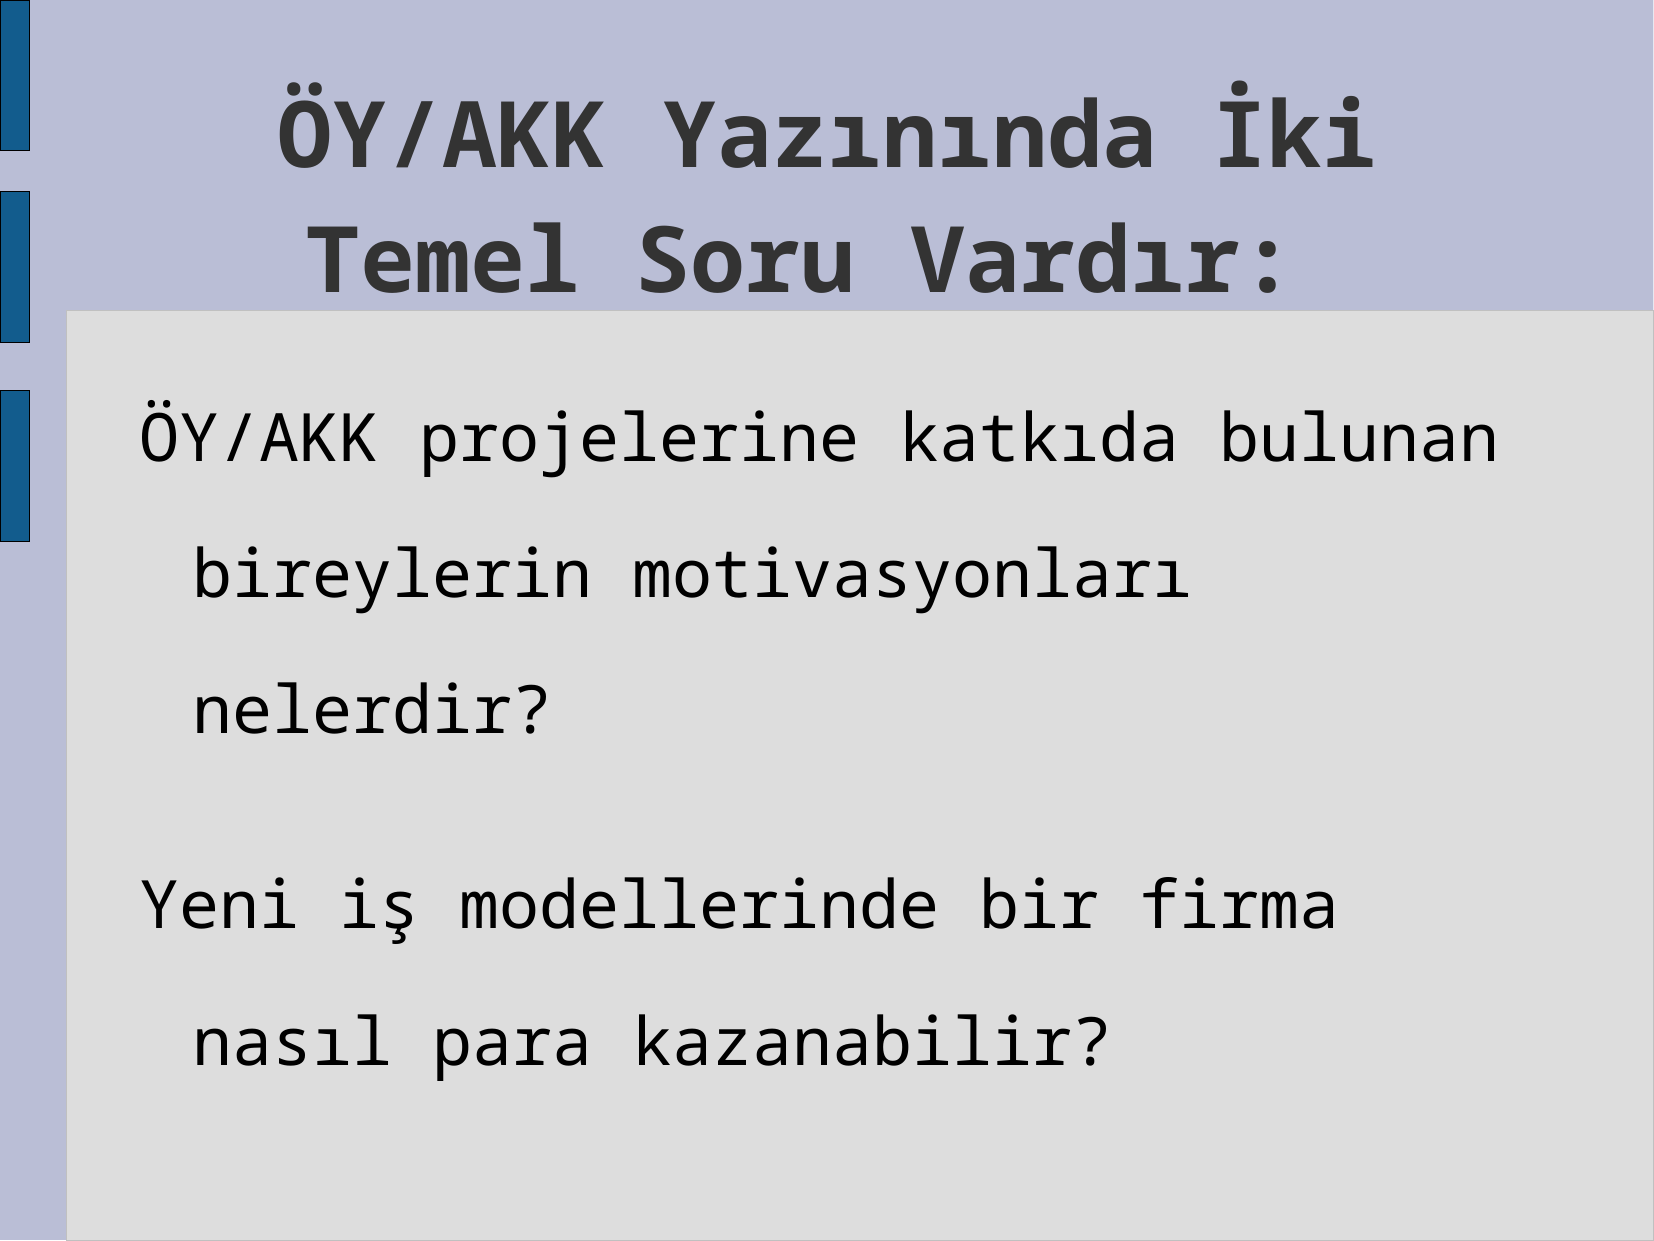

# ÖY/AKK Yazınında İki Temel Soru Vardır:
ÖY/AKK projelerine katkıda bulunan bireylerin motivasyonları nelerdir?
Yeni iş modellerinde bir firma nasıl para kazanabilir?